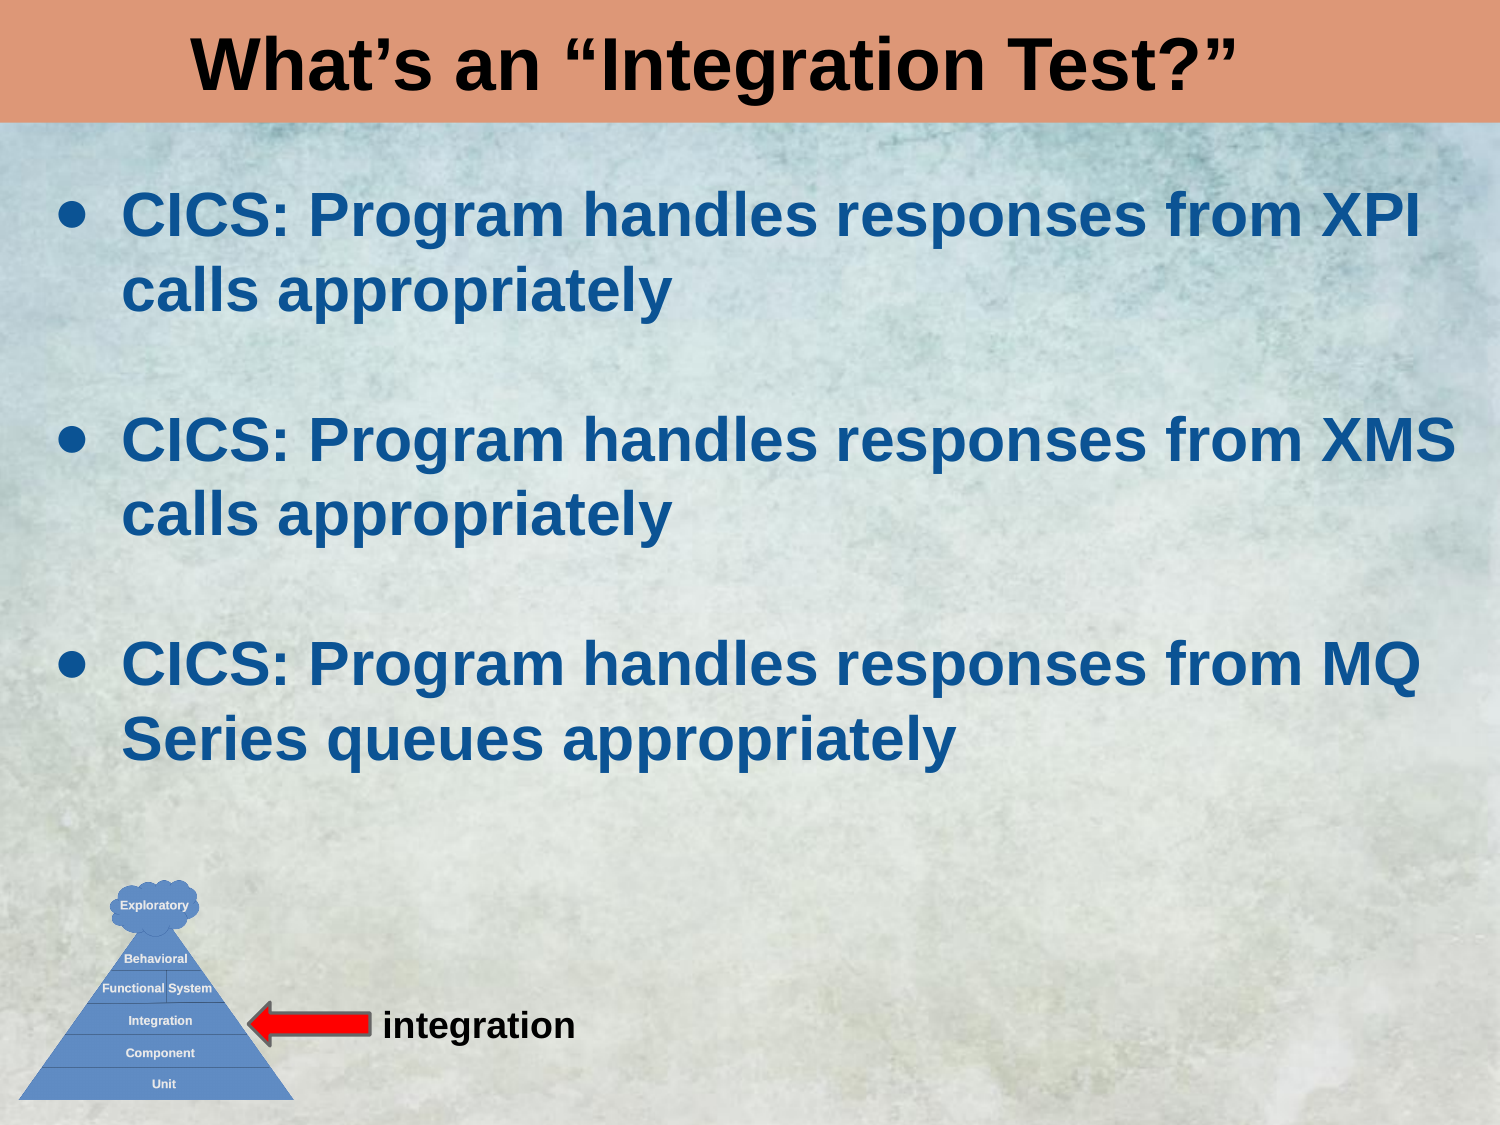

What’s an “Integration Test?”
# CICS: Program handles responses from XPI calls appropriately
CICS: Program handles responses from XMS calls appropriately
CICS: Program handles responses from MQ Series queues appropriately
integration